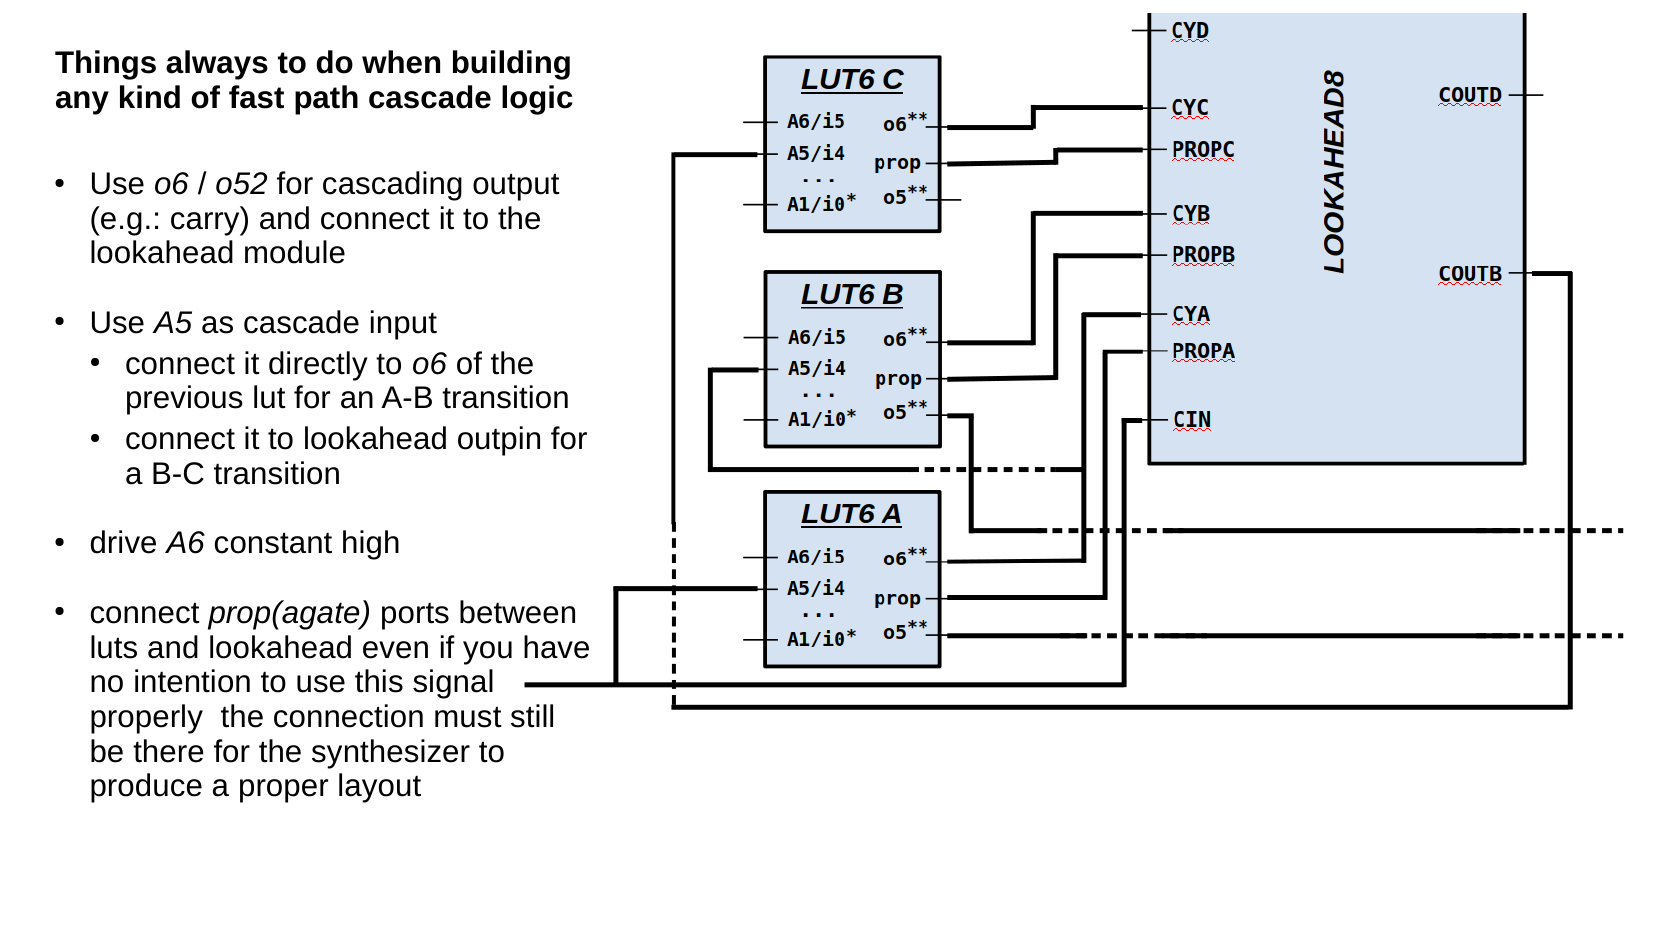

Things always to do when building any kind of fast path cascade logic
Use o6 / o52 for cascading output (e.g.: carry) and connect it to the lookahead module
Use A5 as cascade input
connect it directly to o6 of the previous lut for an A-B transition
connect it to lookahead outpin for a B-C transition
drive A6 constant high
connect prop(agate) ports between luts and lookahead even if you have no intention to use this signal properly the connection must still be there for the synthesizer to produce a proper layout